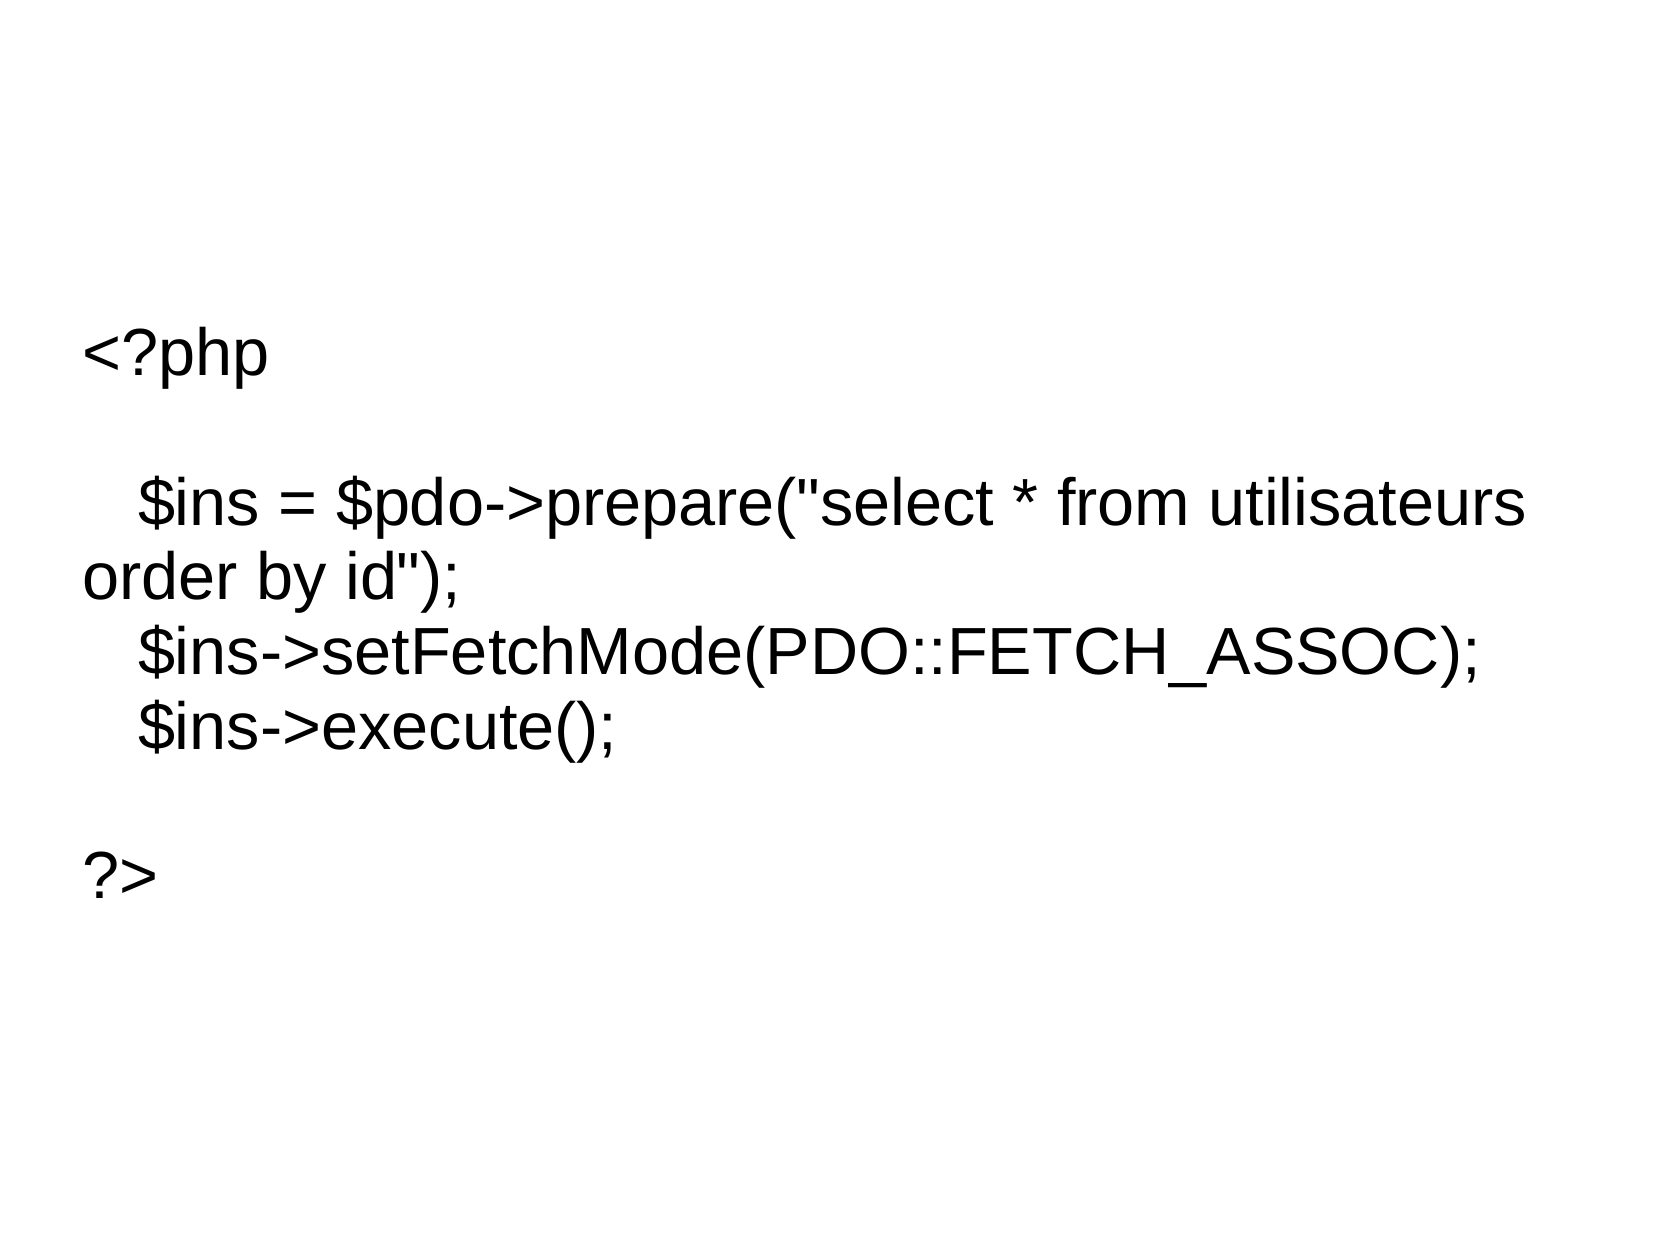

# <?php
 $ins = $pdo->prepare("select * from utilisateurs order by id");
 $ins->setFetchMode(PDO::FETCH_ASSOC);
 $ins->execute();
?>